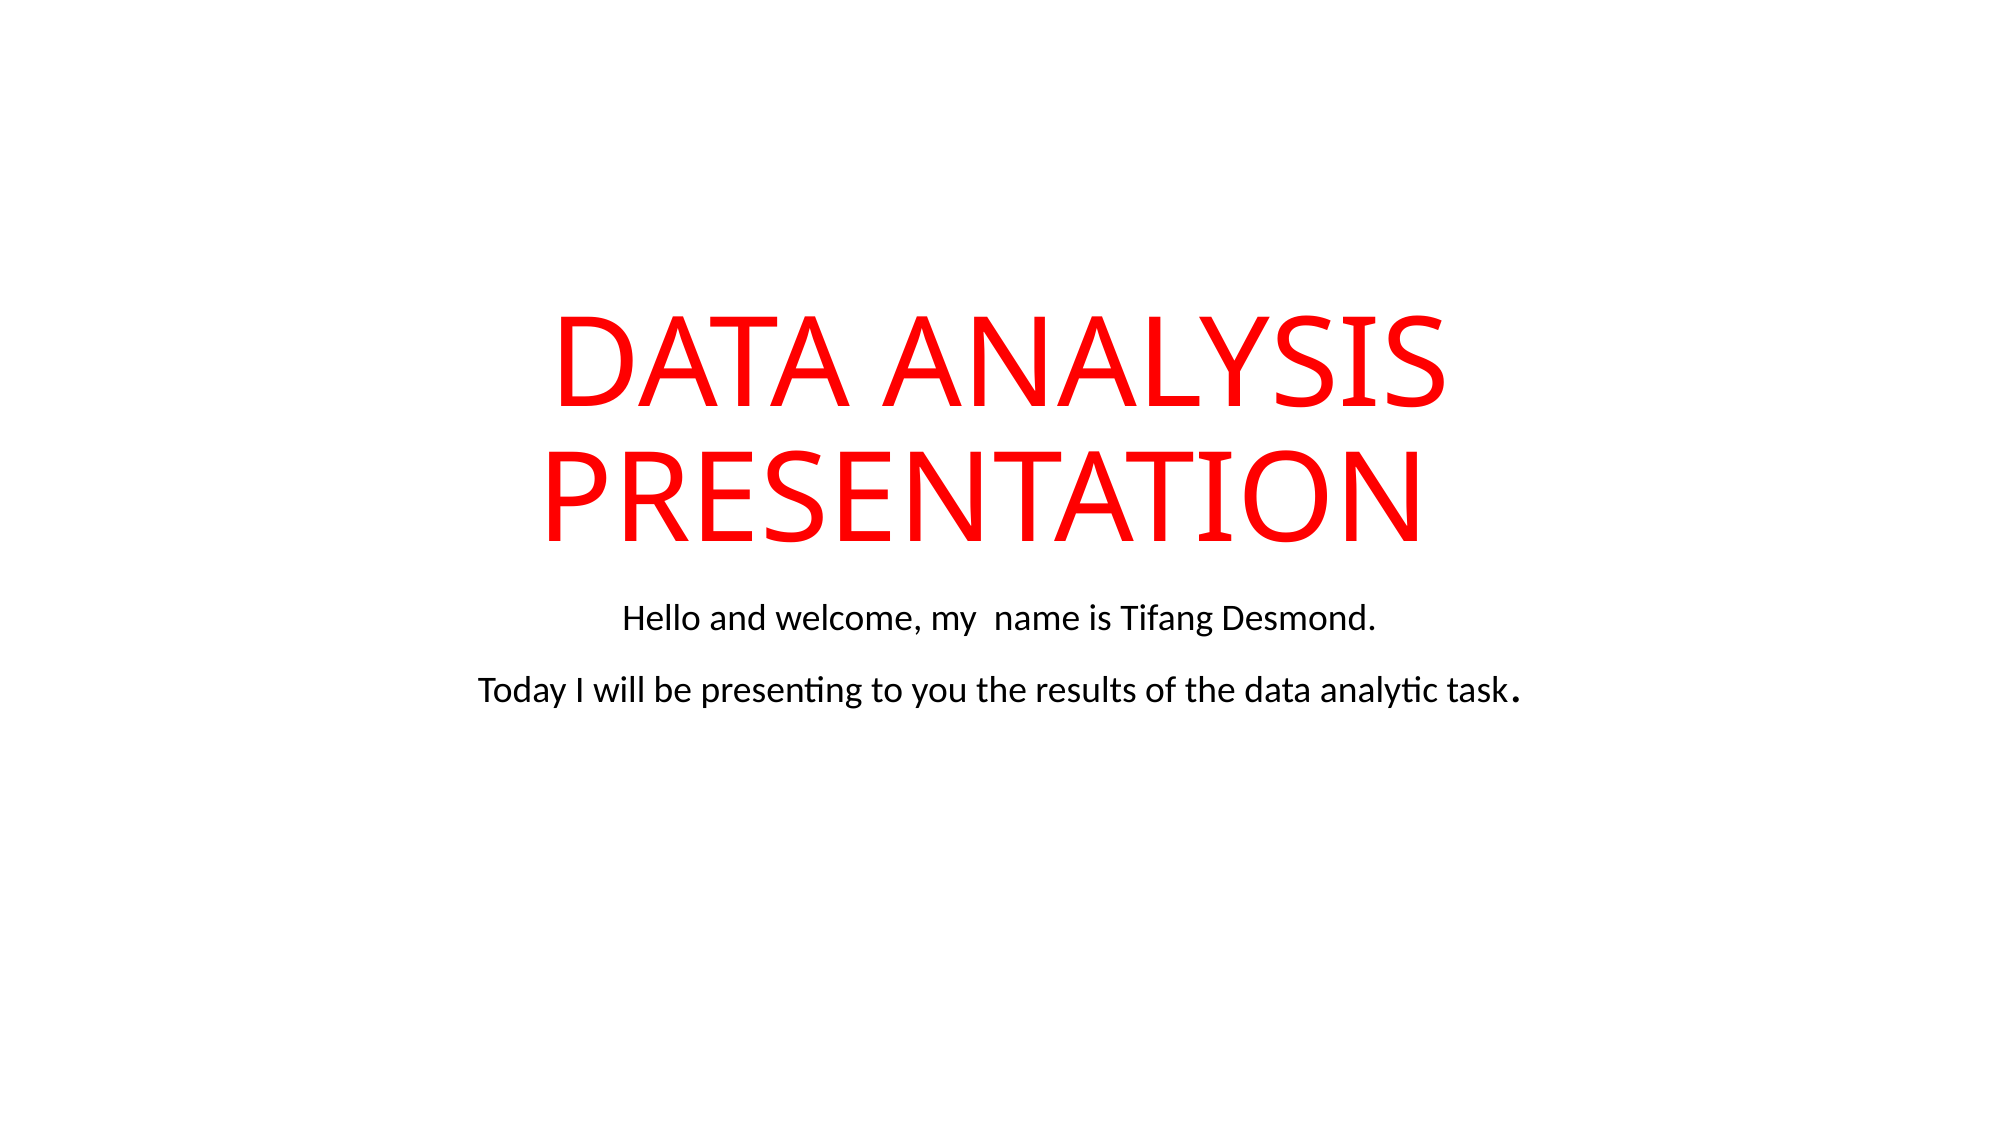

# DATA ANALYSIS PRESENTATION
Hello and welcome, my name is Tifang Desmond.
Today I will be presenting to you the results of the data analytic task.